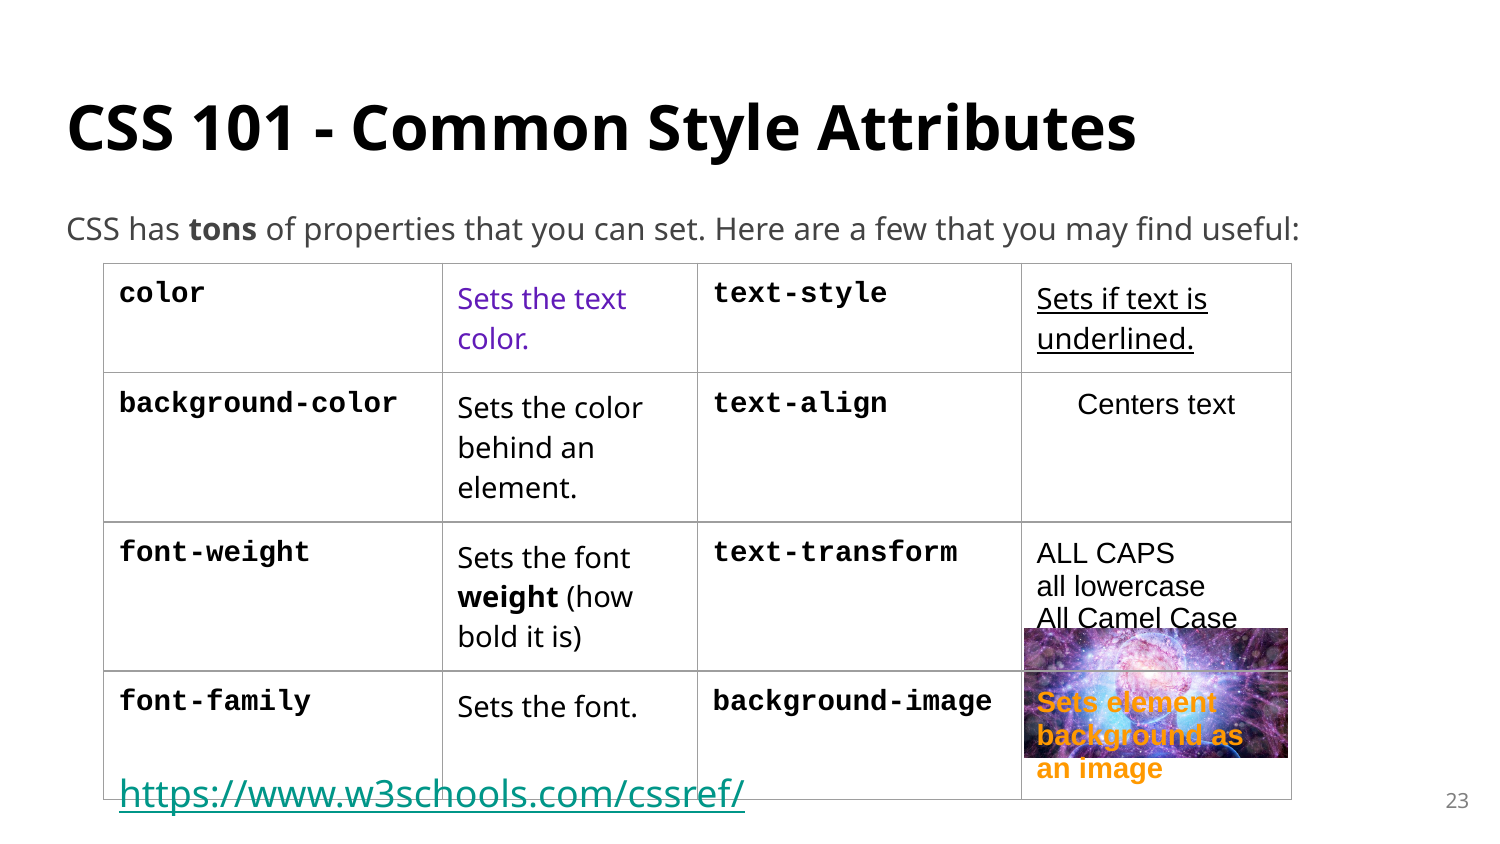

# CSS 101 - Common Style Attributes
CSS has tons of properties that you can set. Here are a few that you may find useful:
| color | Sets the text color. | text-style | Sets if text is underlined. |
| --- | --- | --- | --- |
| background-color | Sets the color behind an element. | text-align | Centers text |
| font-weight | Sets the font weight (how bold it is) | text-transform | ALL CAPS all lowercase All Camel Case |
| font-family | Sets the font. | background-image | Sets element background as an image |
https://www.w3schools.com/cssref/